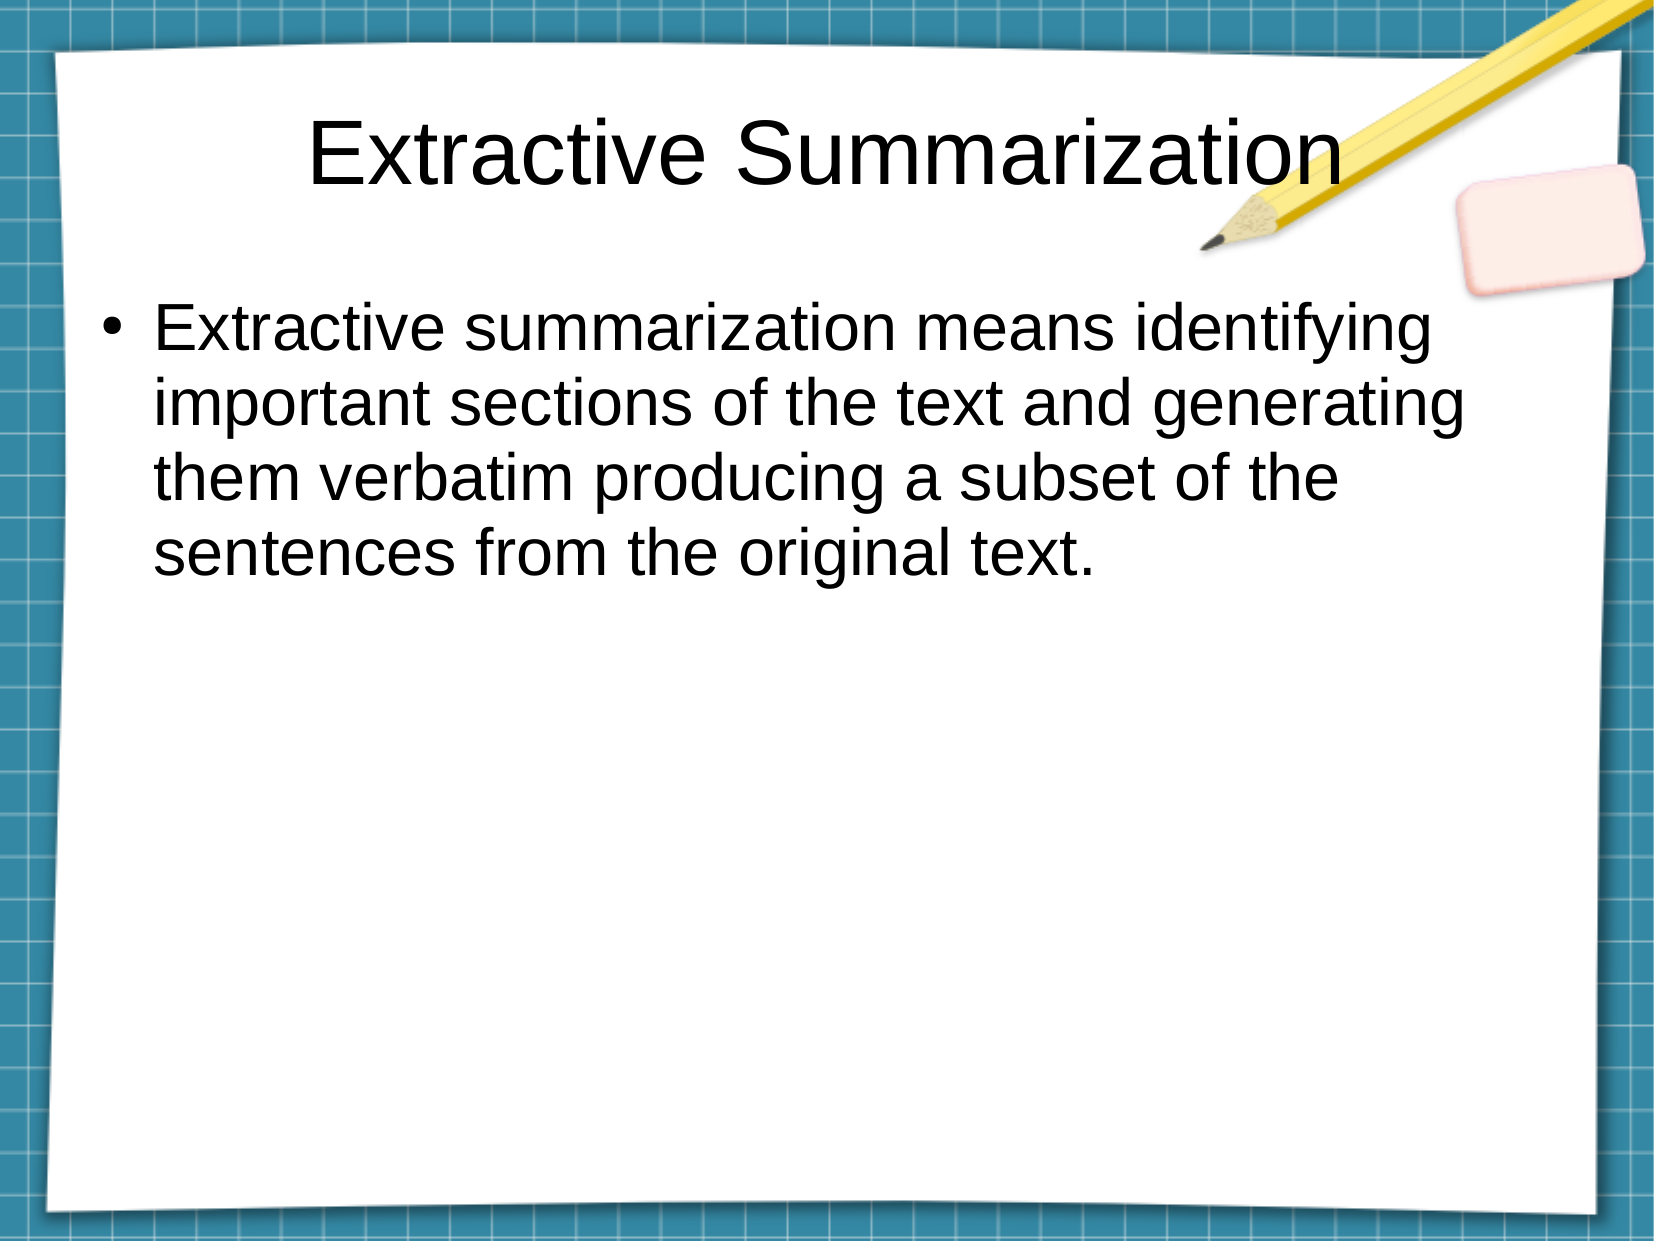

# Extractive Summarization
Extractive summarization means identifying important sections of the text and generating them verbatim producing a subset of the sentences from the original text.